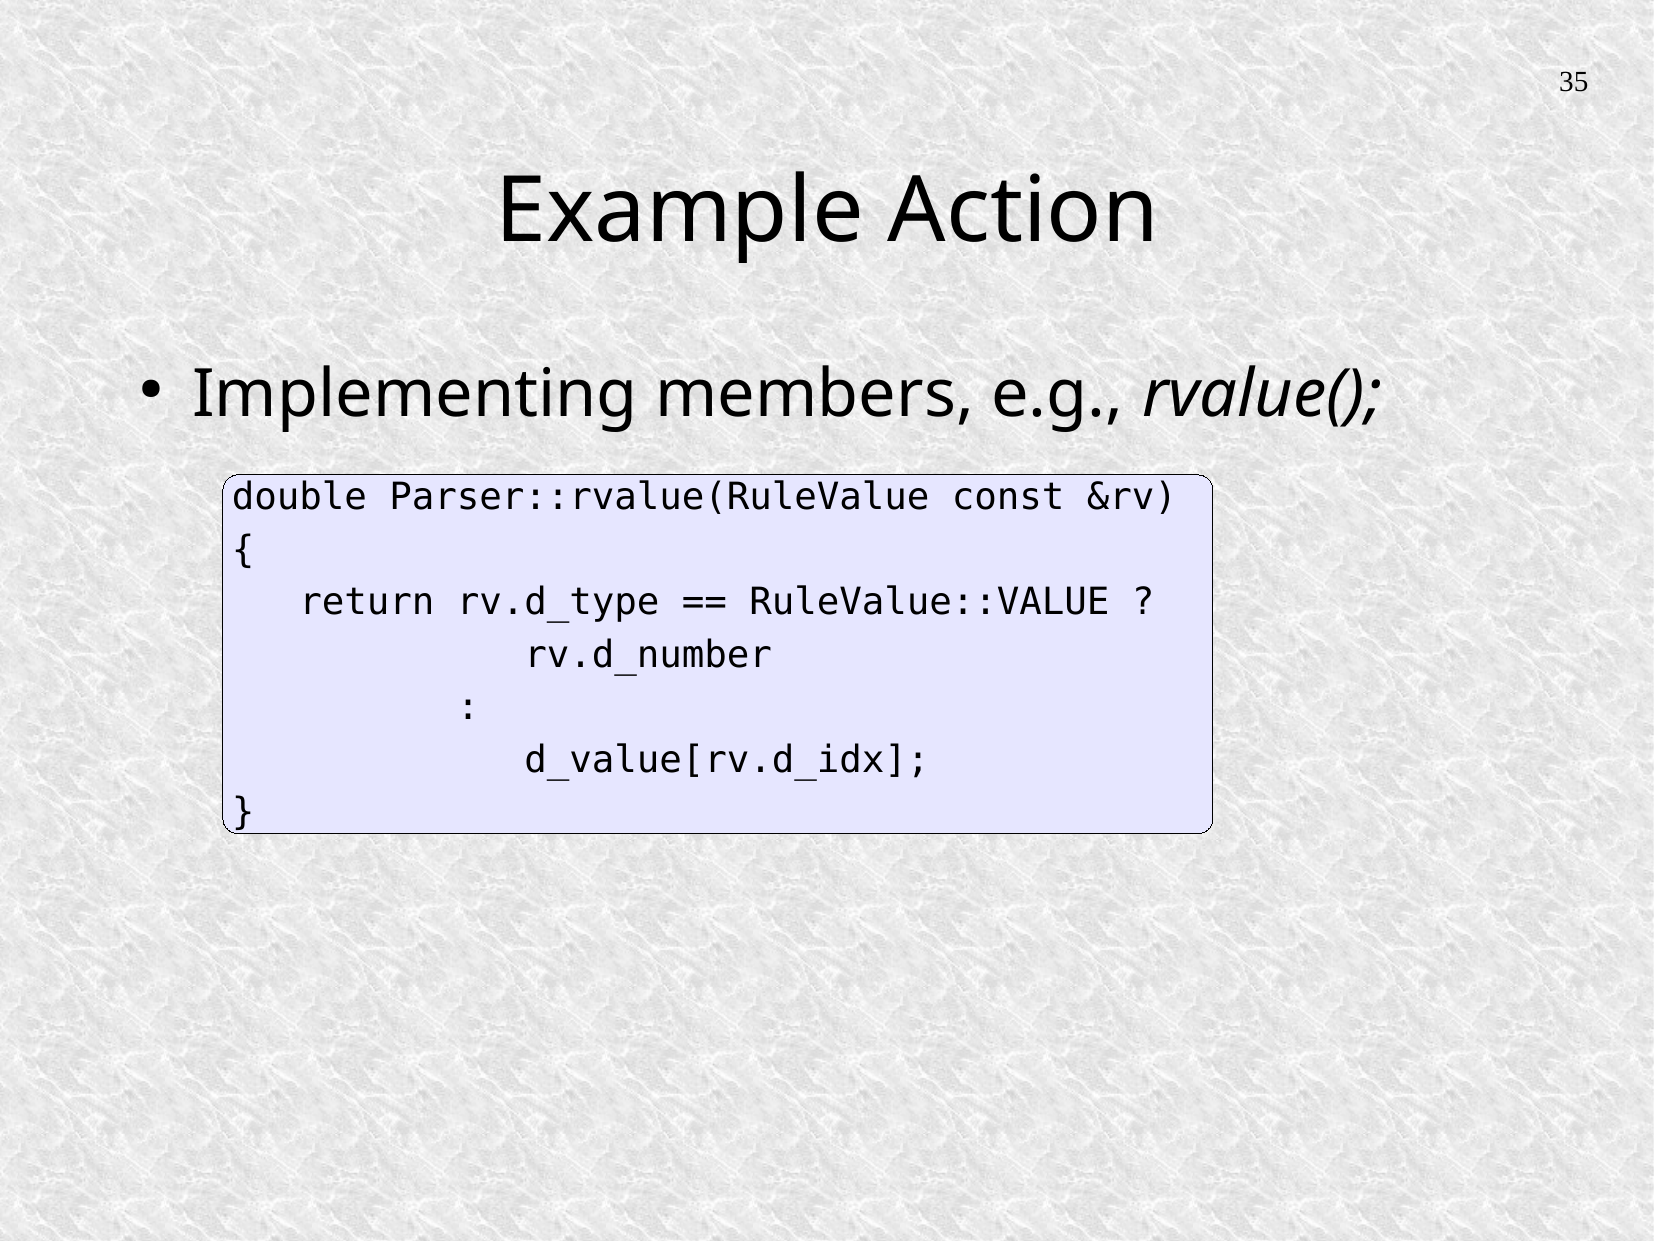

35
# Example Action
Implementing members, e.g., rvalue();
double Parser::rvalue(RuleValue const &rv)
{
 return rv.d_type == RuleValue::VALUE ?
 rv.d_number
 :
 d_value[rv.d_idx];
}